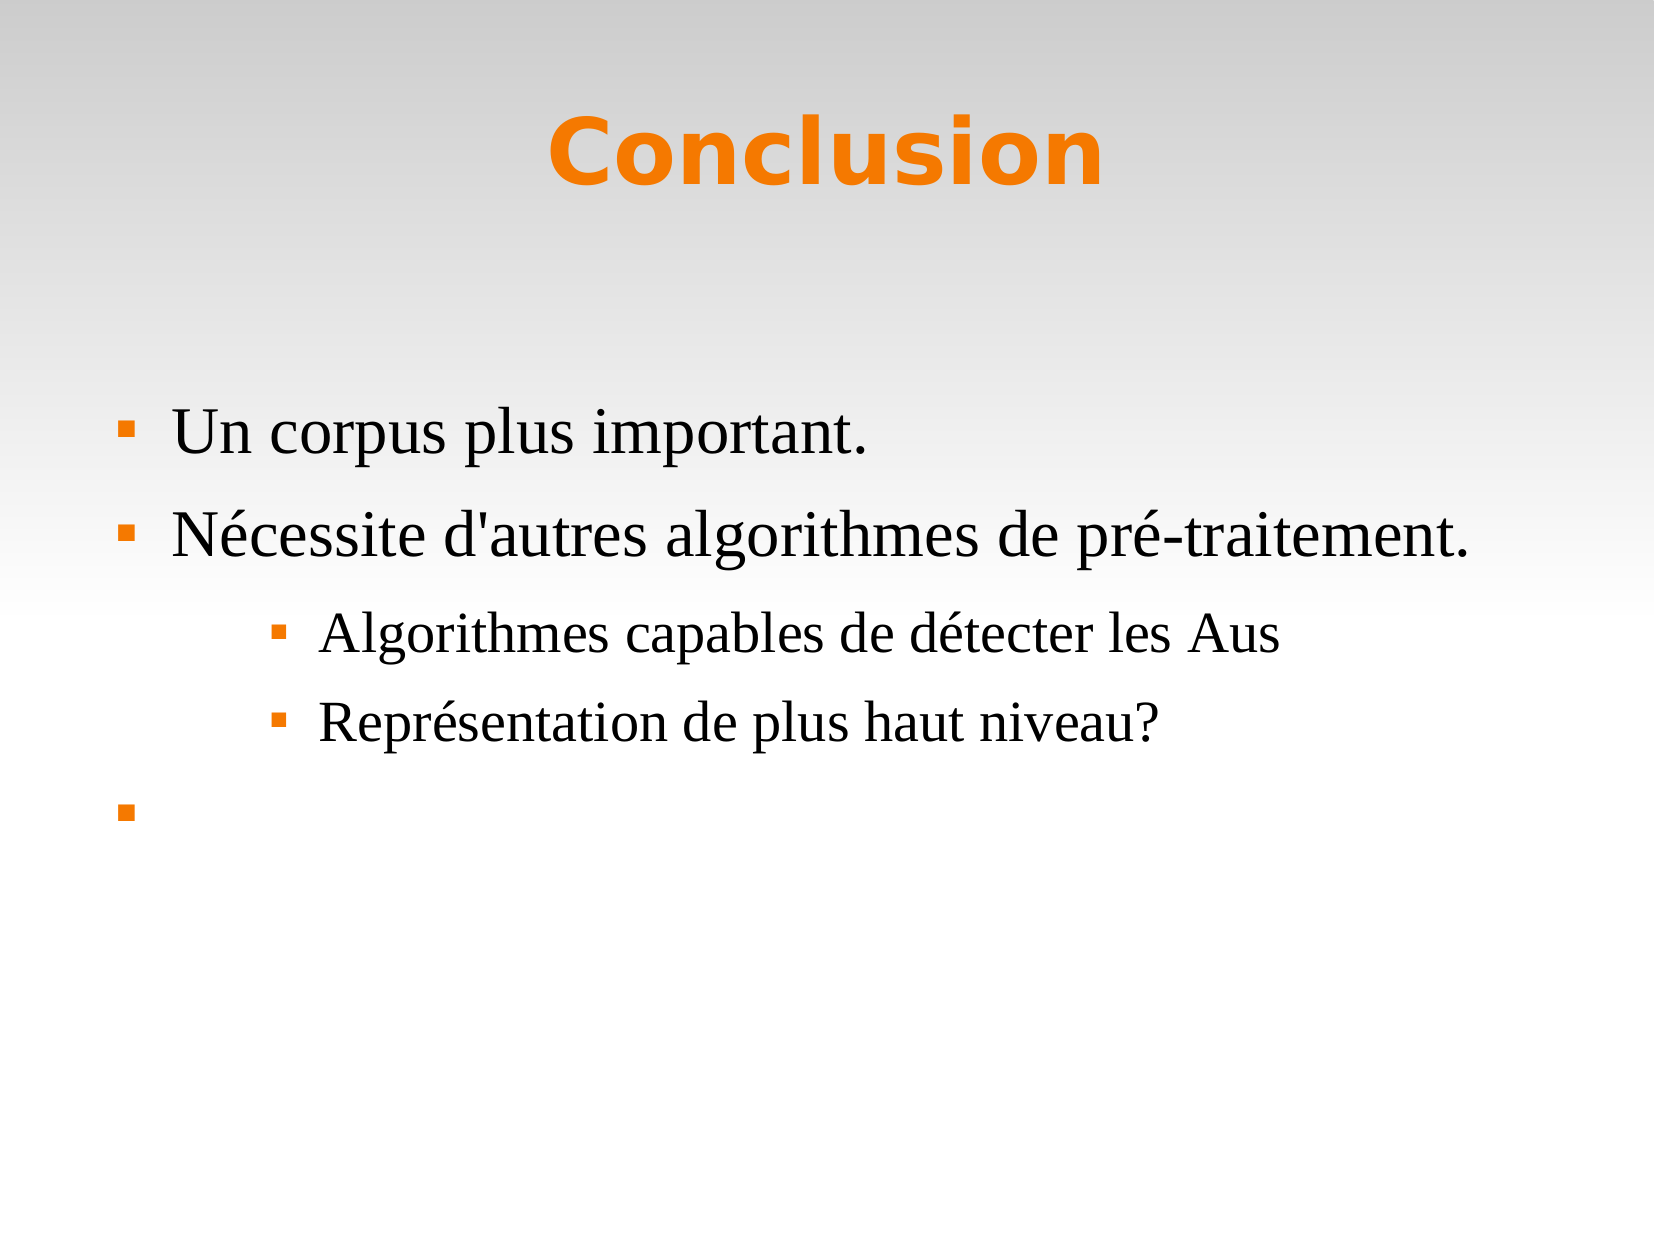

# Conclusion
Un corpus plus important.
Nécessite d'autres algorithmes de pré-traitement.
Algorithmes capables de détecter les Aus
Représentation de plus haut niveau?